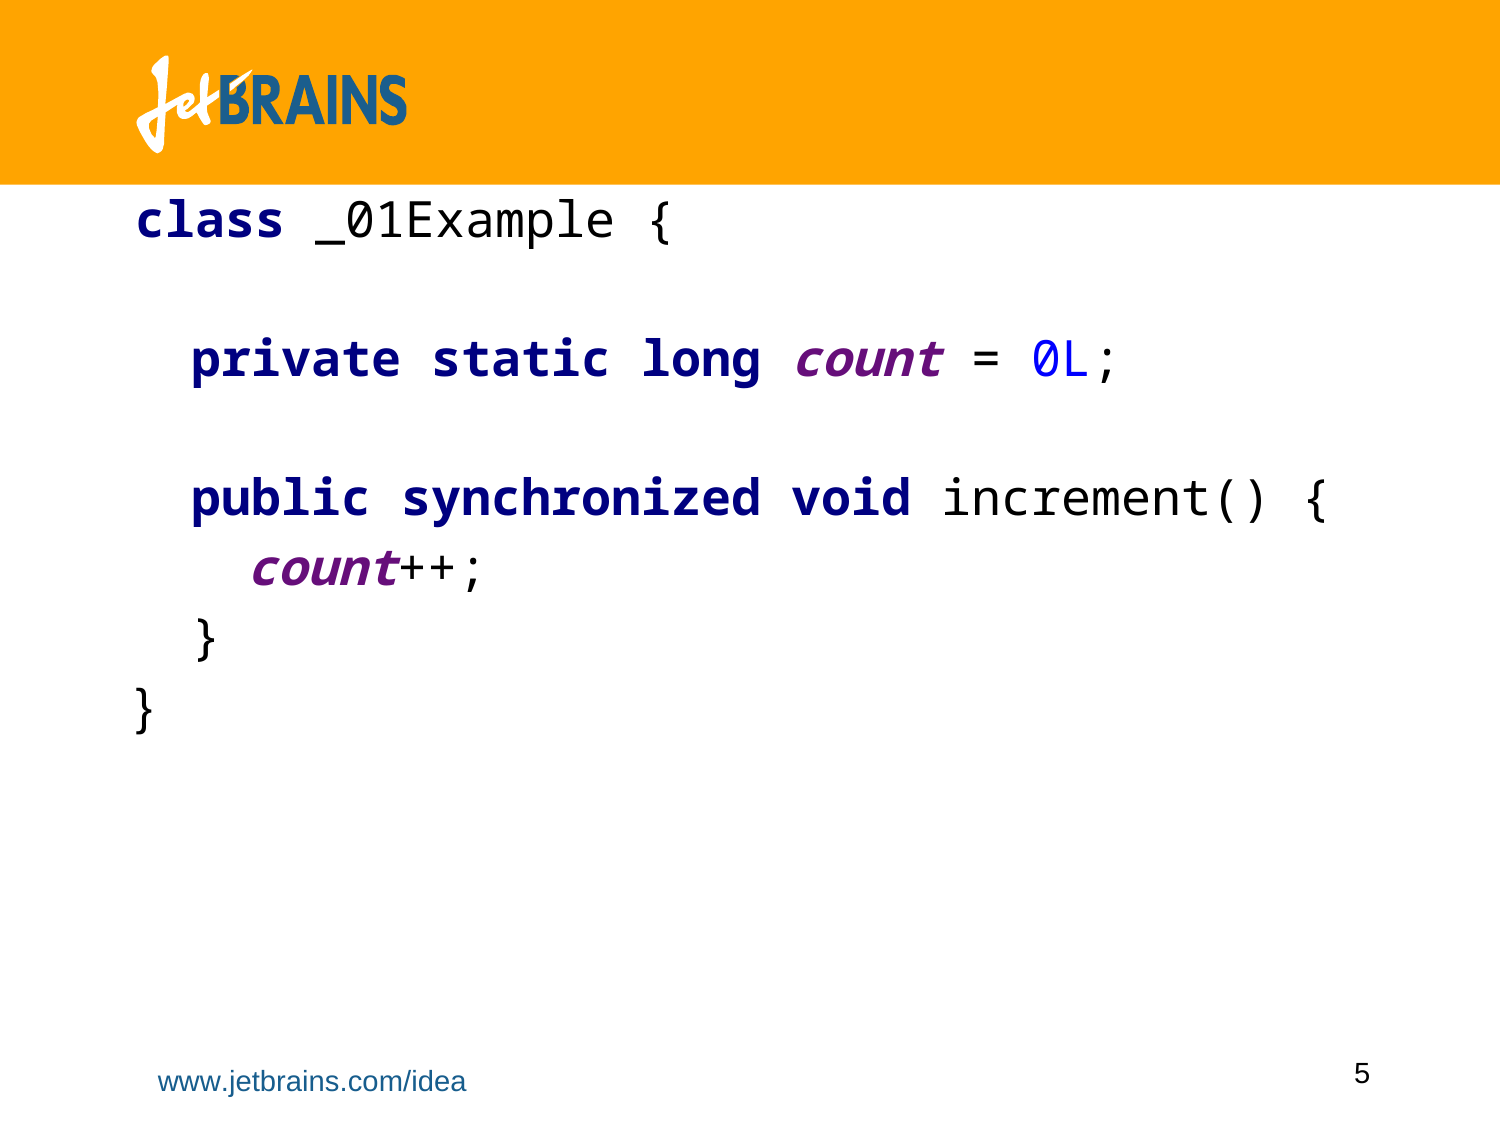

# class _01Example {
 private static long count = 0L;
 public synchronized void increment() {
 count++;
 }
}